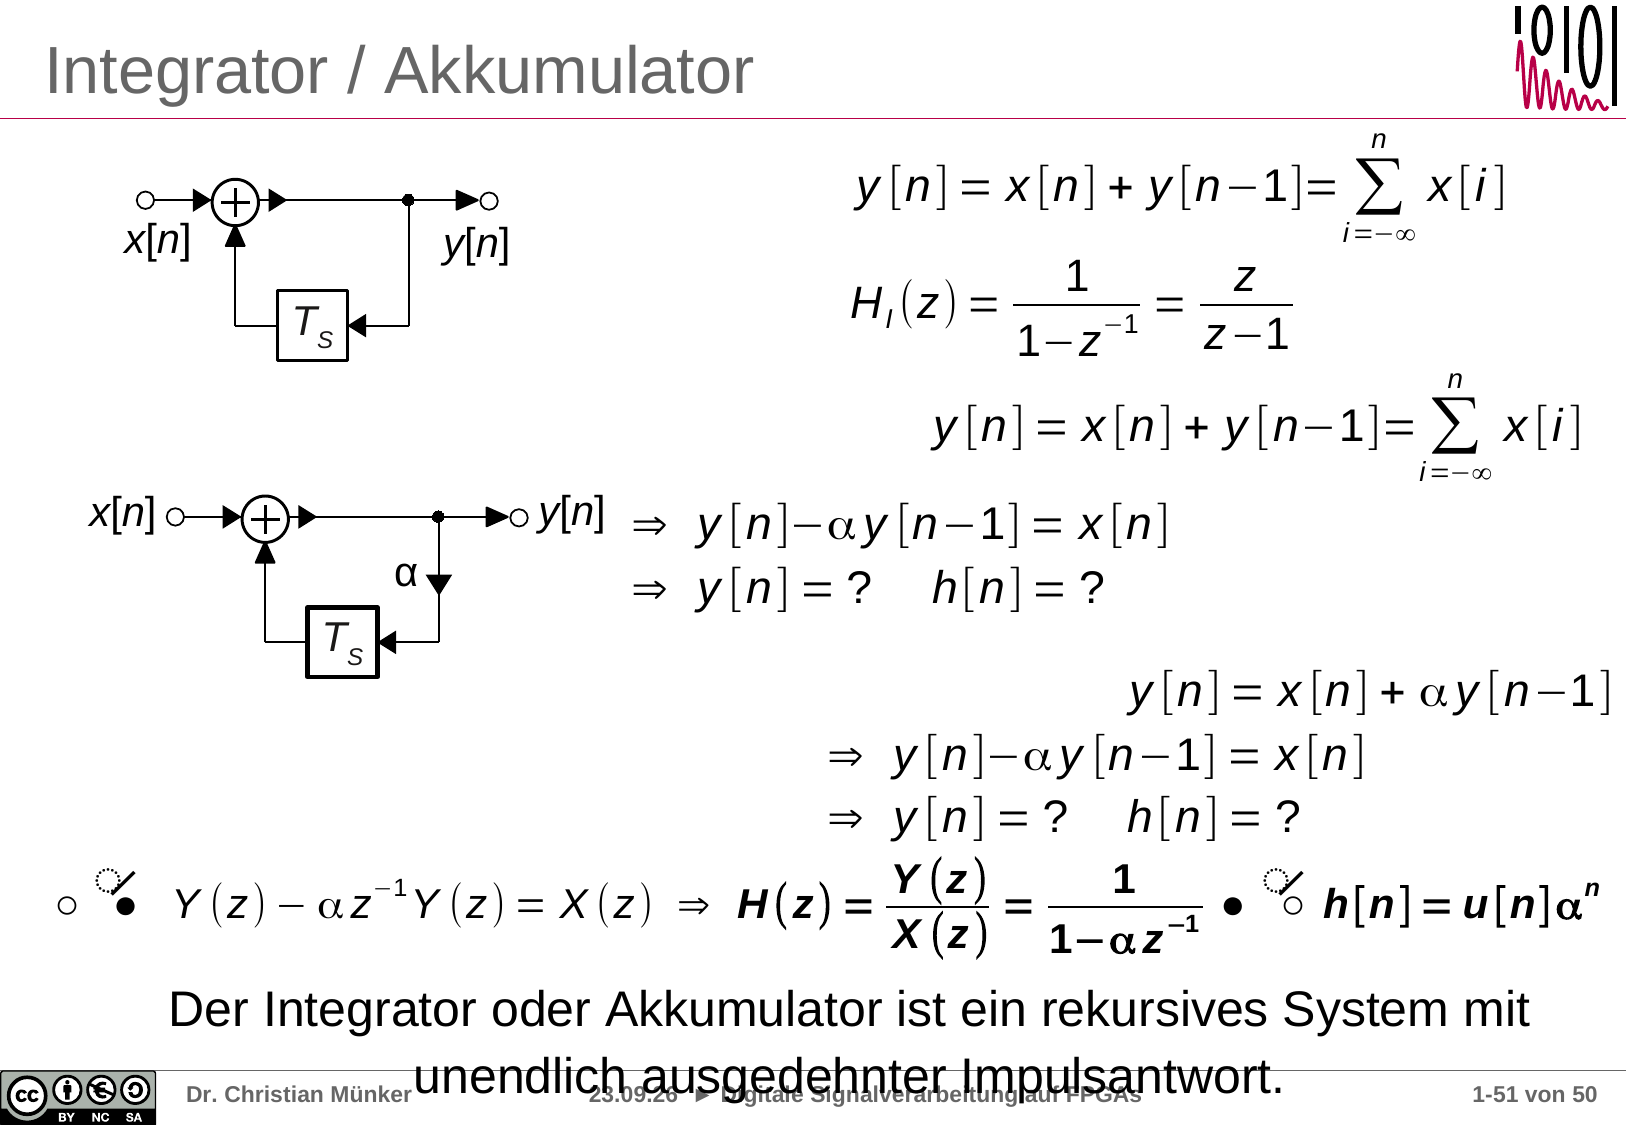

# Integrator / Akkumulator
x[n]
y[n]
TS
y[n]
x[n]
α
TS
Der Integrator oder Akkumulator ist ein rekursives System mit unendlich ausgedehnter Impulsantwort.